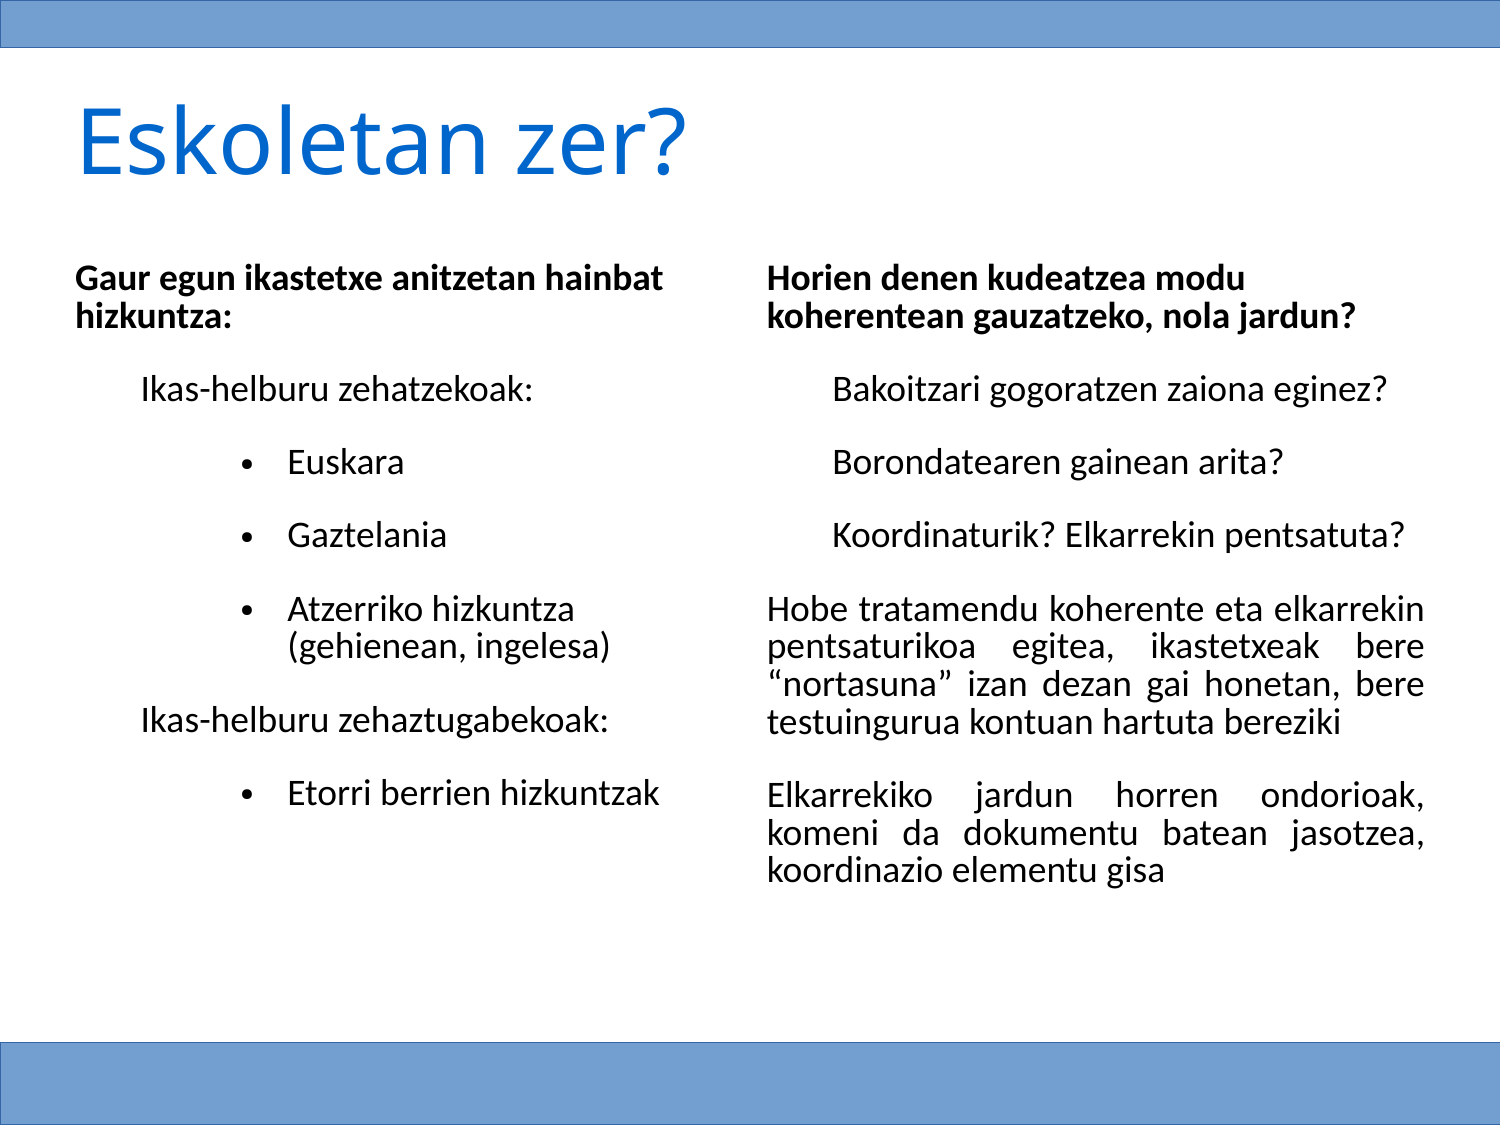

# Eskoletan zer?
Gaur egun ikastetxe anitzetan hainbat hizkuntza:
Ikas-helburu zehatzekoak:
Euskara
Gaztelania
Atzerriko hizkuntza (gehienean, ingelesa)
Ikas-helburu zehaztugabekoak:
Etorri berrien hizkuntzak
Horien denen kudeatzea modu koherentean gauzatzeko, nola jardun?
Bakoitzari gogoratzen zaiona eginez?
Borondatearen gainean arita?
Koordinaturik? Elkarrekin pentsatuta?
Hobe tratamendu koherente eta elkarrekin pentsaturikoa egitea, ikastetxeak bere “nortasuna” izan dezan gai honetan, bere testuingurua kontuan hartuta bereziki
Elkarrekiko jardun horren ondorioak, komeni da dokumentu batean jasotzea, koordinazio elementu gisa